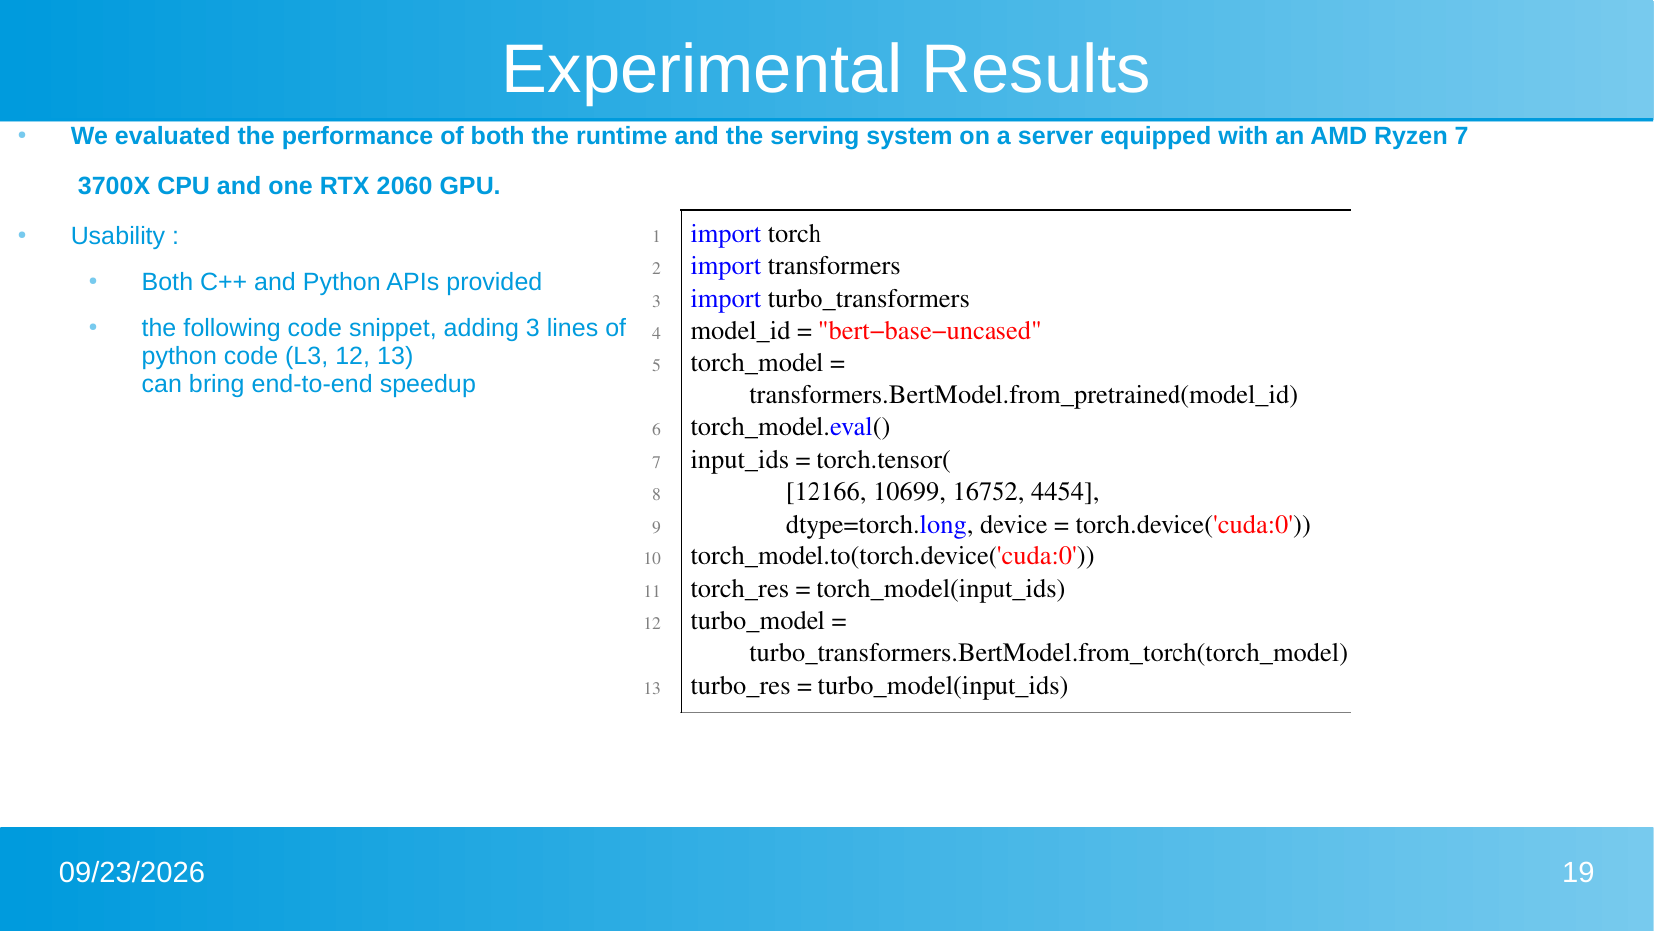

# Experimental Results
We evaluated the performance of both the runtime and the serving system on a server equipped with an AMD Ryzen 7
 3700X CPU and one RTX 2060 GPU.
Usability :
Both C++ and Python APIs provided
the following code snippet, adding 3 lines of
python code (L3, 12, 13)
can bring end-to-end speedup
19